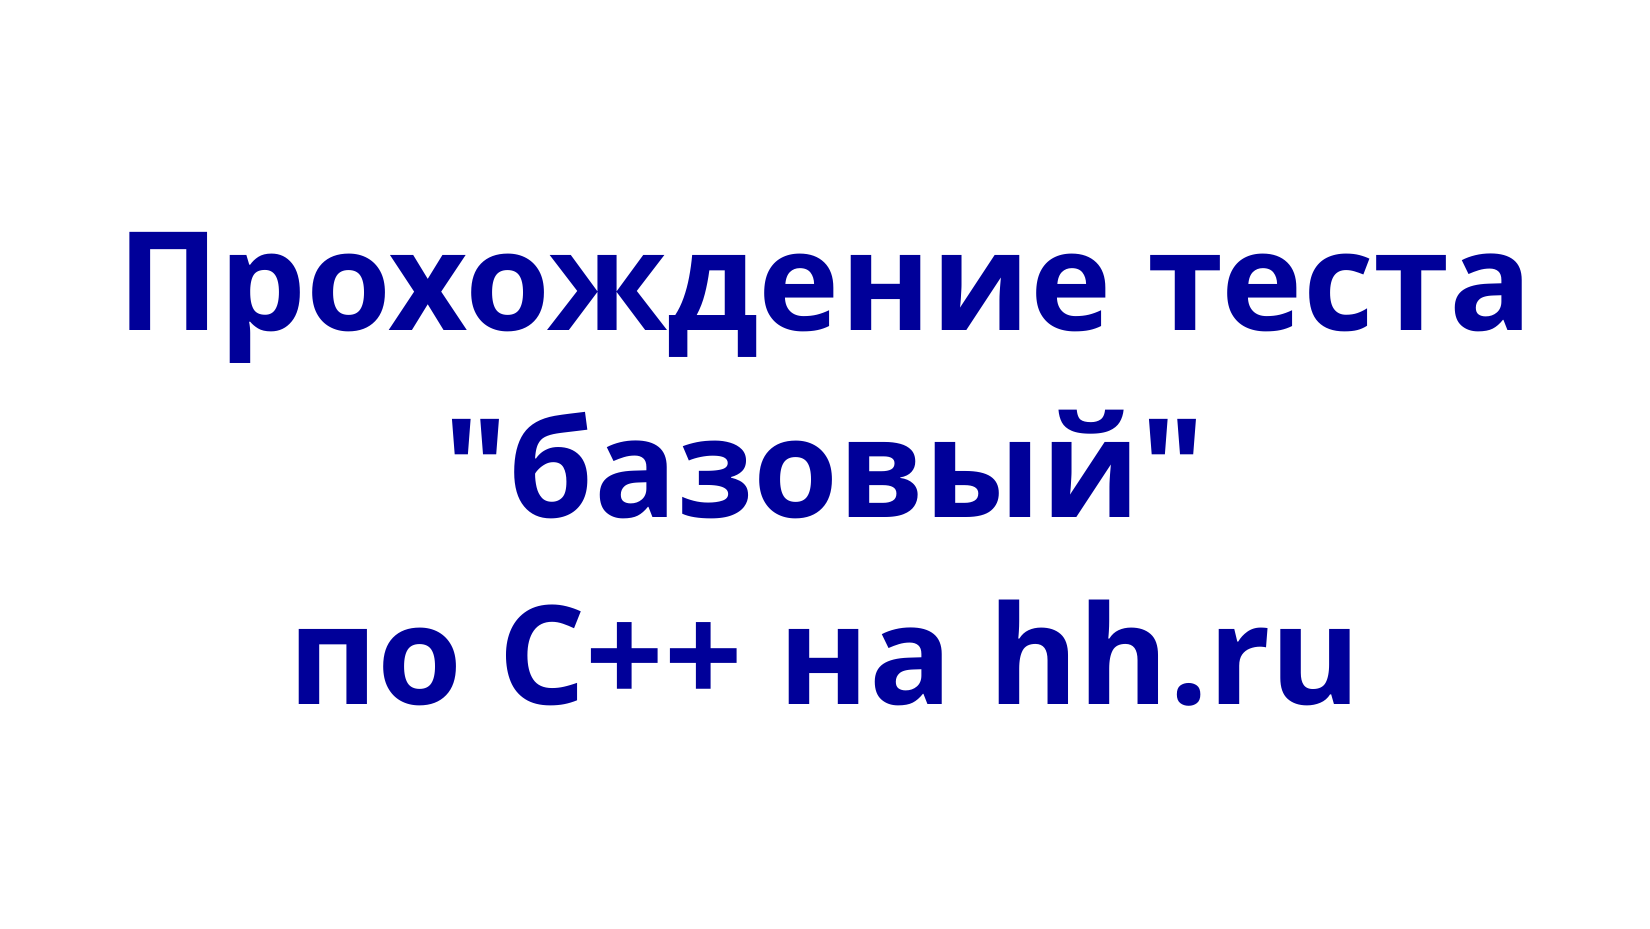

# Прохождение теста "базовый"
по C++ на hh.ru